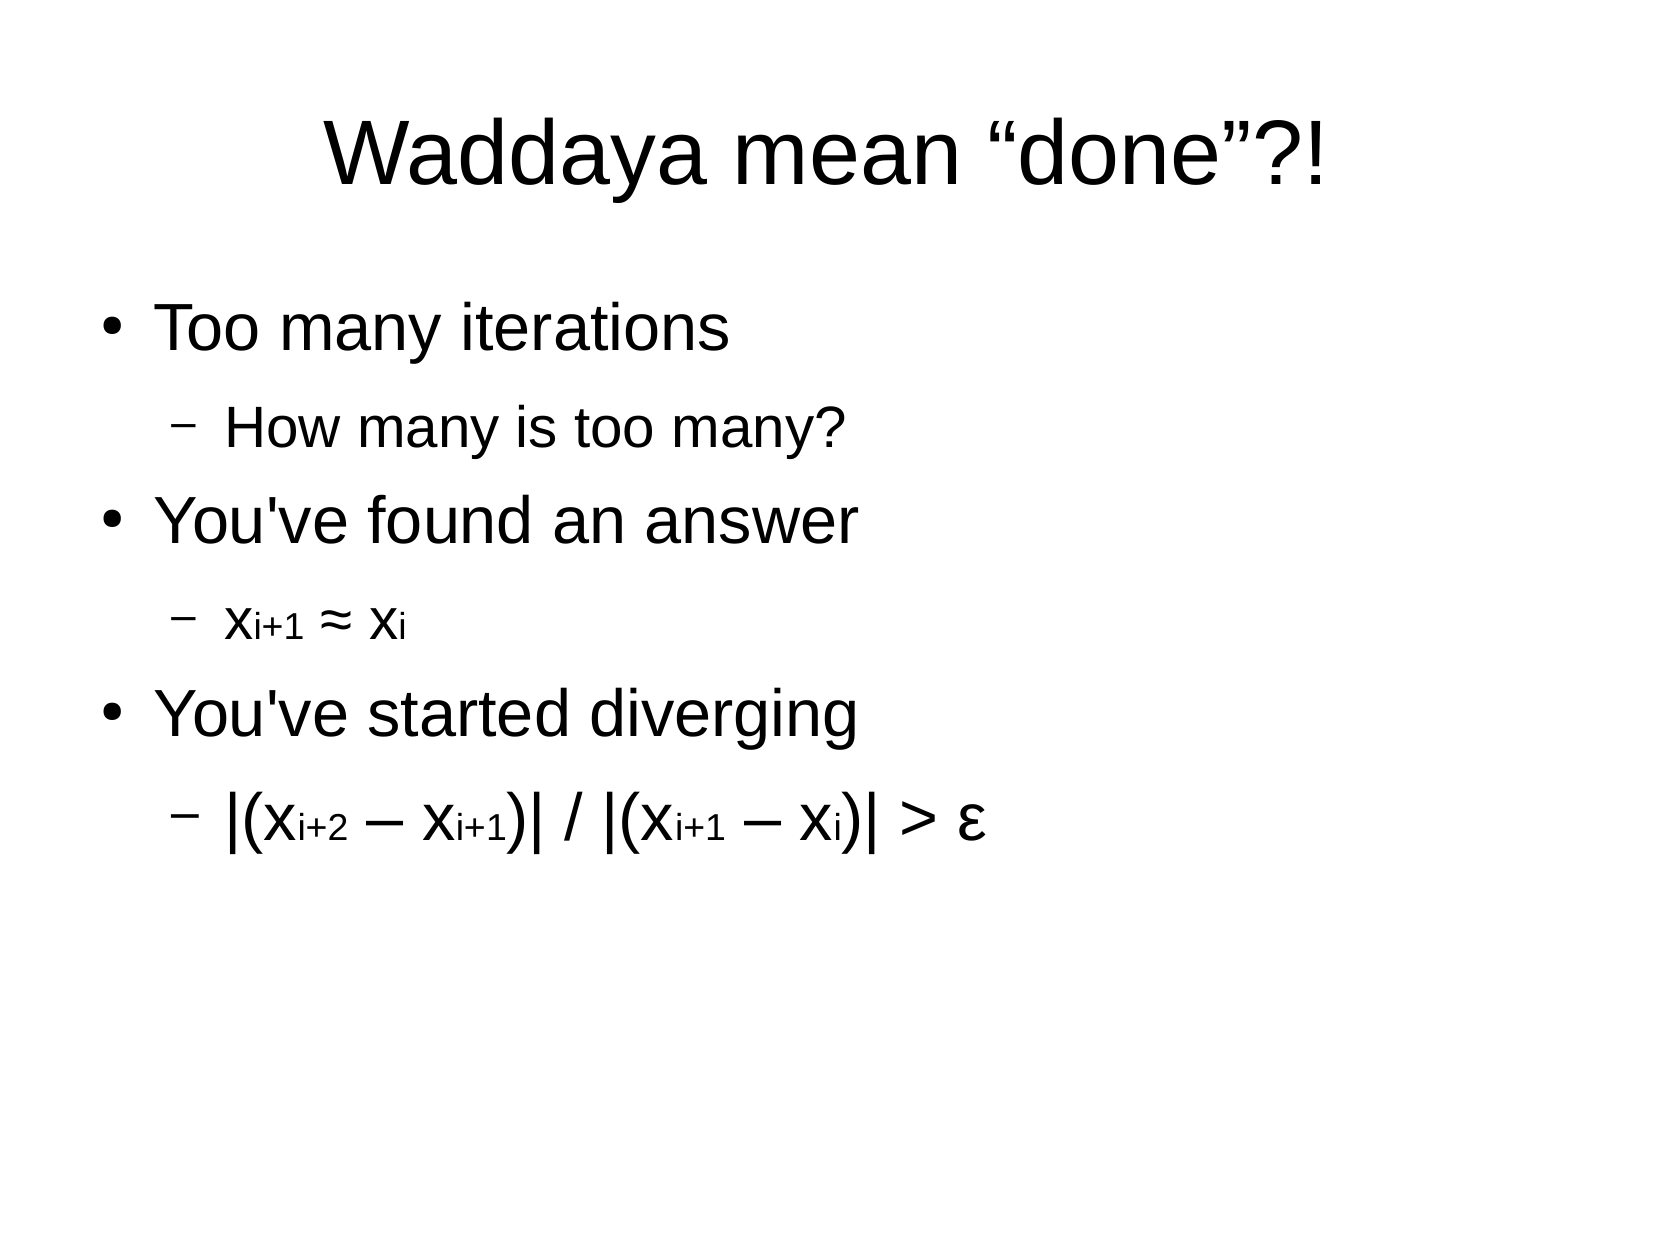

# Waddaya mean “done”?!
Too many iterations
How many is too many?
You've found an answer
xi+1 ≈ xi
You've started diverging
|(xi+2 – xi+1)| / |(xi+1 – xi)| > ε